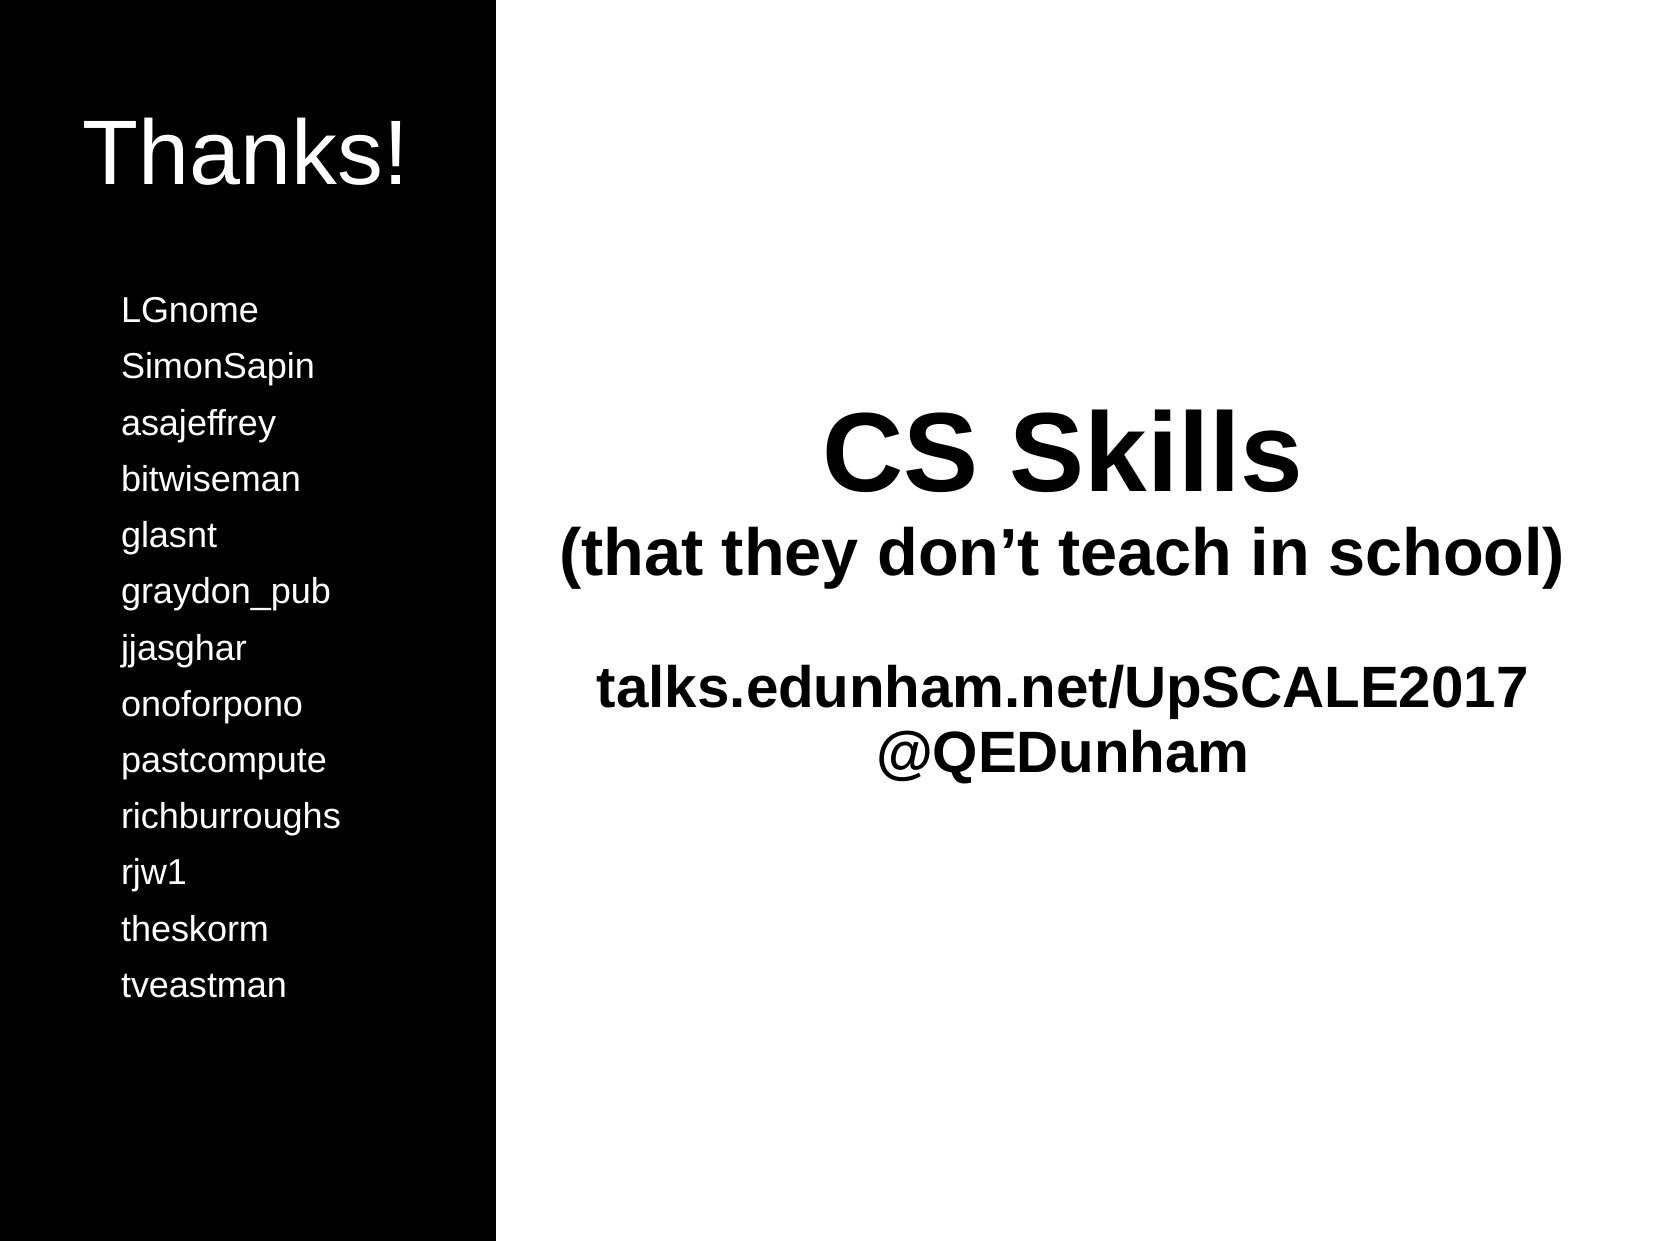

# Thanks!
CS Skills
(that they don’t teach in school)
talks.edunham.net/UpSCALE2017
@QEDunham
LGnome
SimonSapin
asajeffrey
bitwiseman
glasnt
graydon_pub
jjasghar
onoforpono
pastcompute
richburroughs
rjw1
theskorm
tveastman